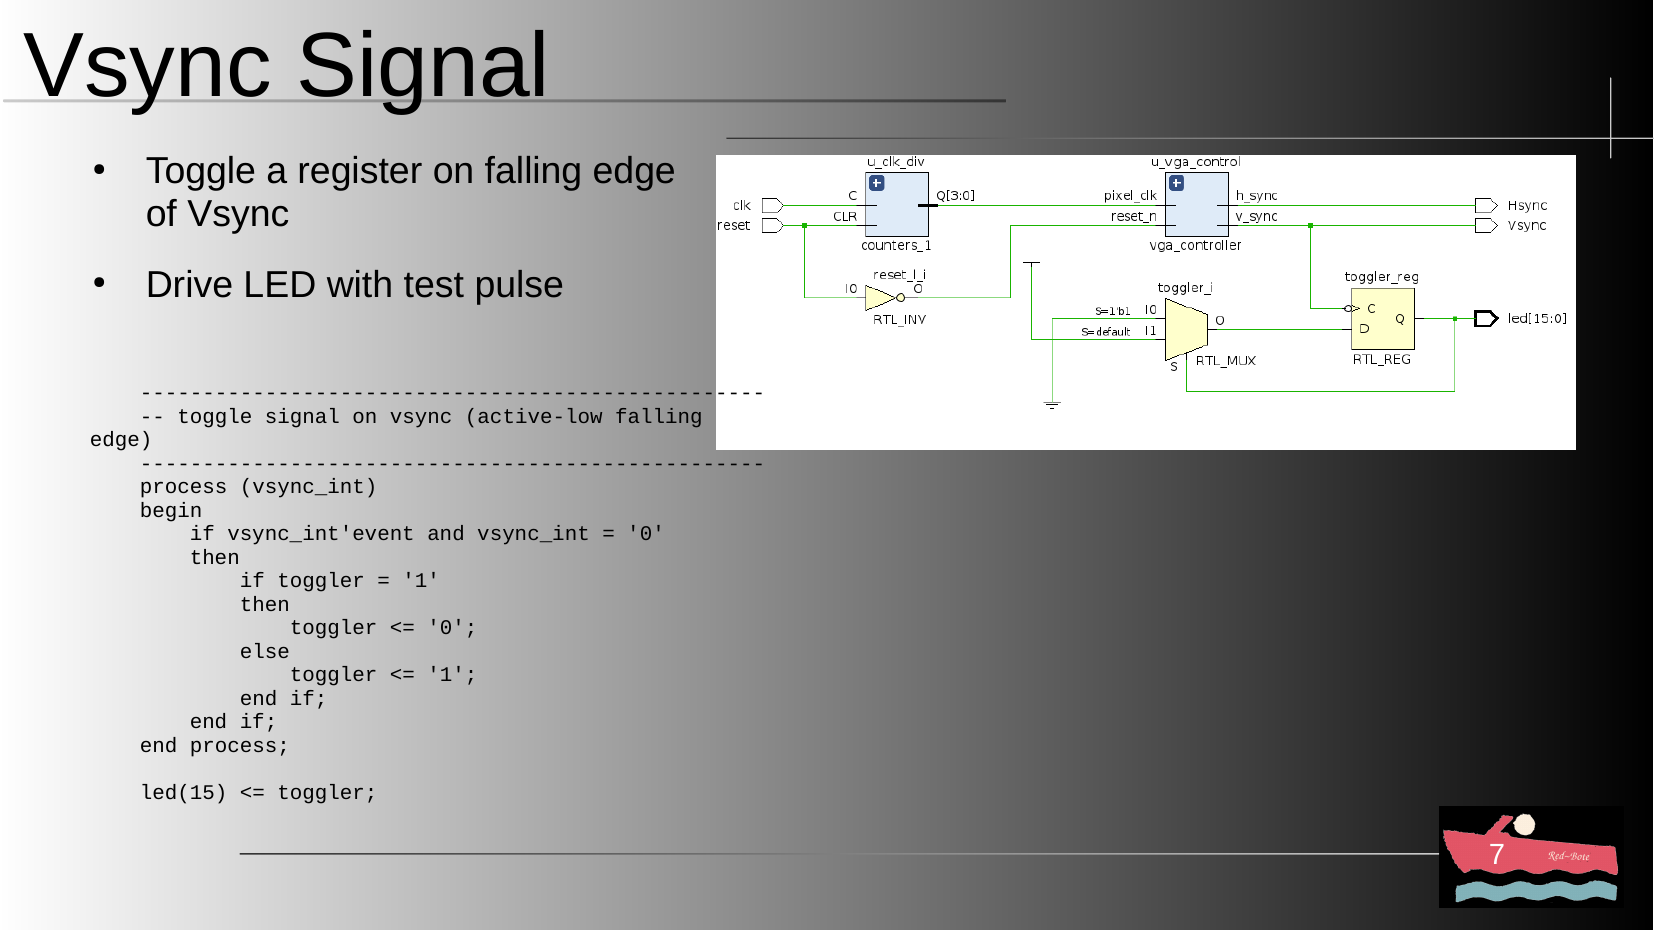

# Vsync Signal
Toggle a register on falling edge of Vsync
Drive LED with test pulse
 --------------------------------------------------
 -- toggle signal on vsync (active-low falling edge)
 --------------------------------------------------
 process (vsync_int)
 begin
 if vsync_int'event and vsync_int = '0'
 then
 if toggler = '1'
 then
 toggler <= '0';
 else
 toggler <= '1';
 end if;
 end if;
 end process;
 led(15) <= toggler;
7